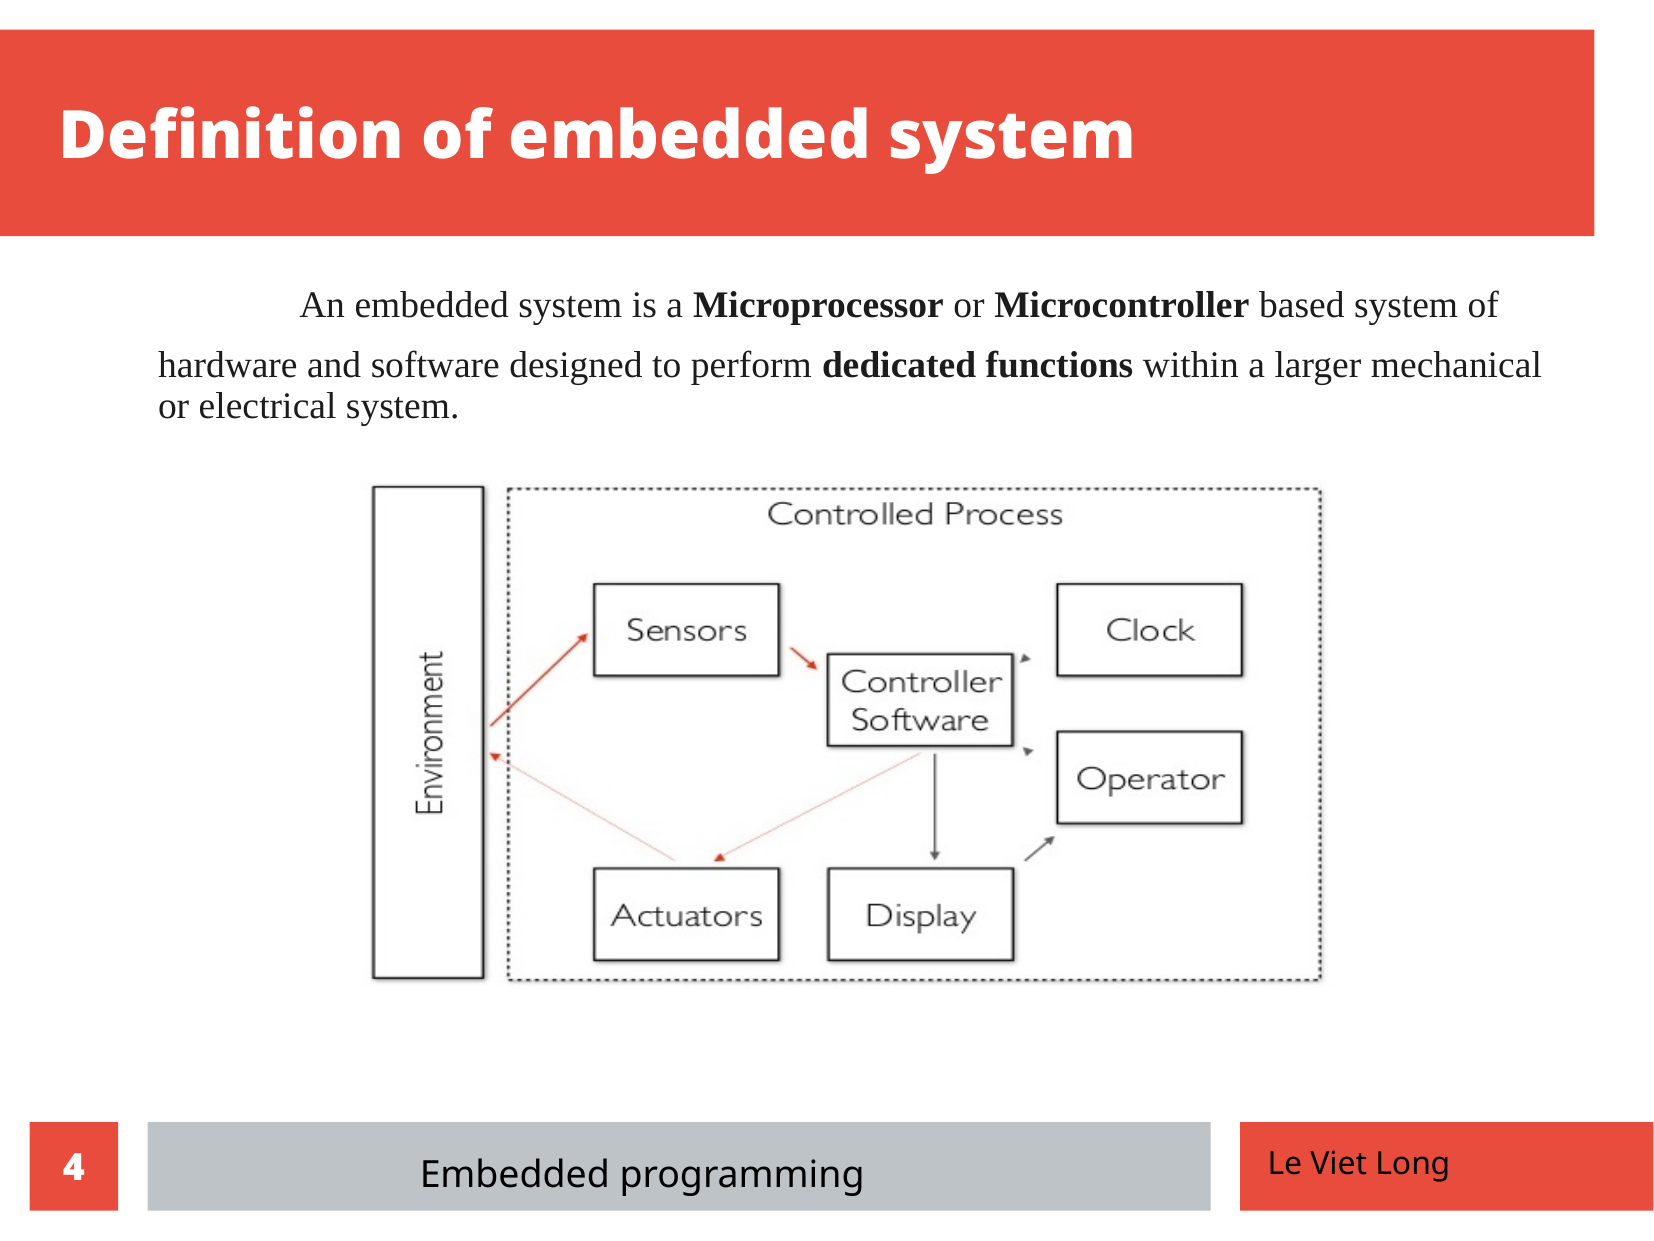

# Definition of embedded system
An embedded system is a Microprocessor or Microcontroller based system of
 hardware and software designed to perform dedicated functions within a larger mechanical or electrical system.
4
Le Viet Long
Embedded programming